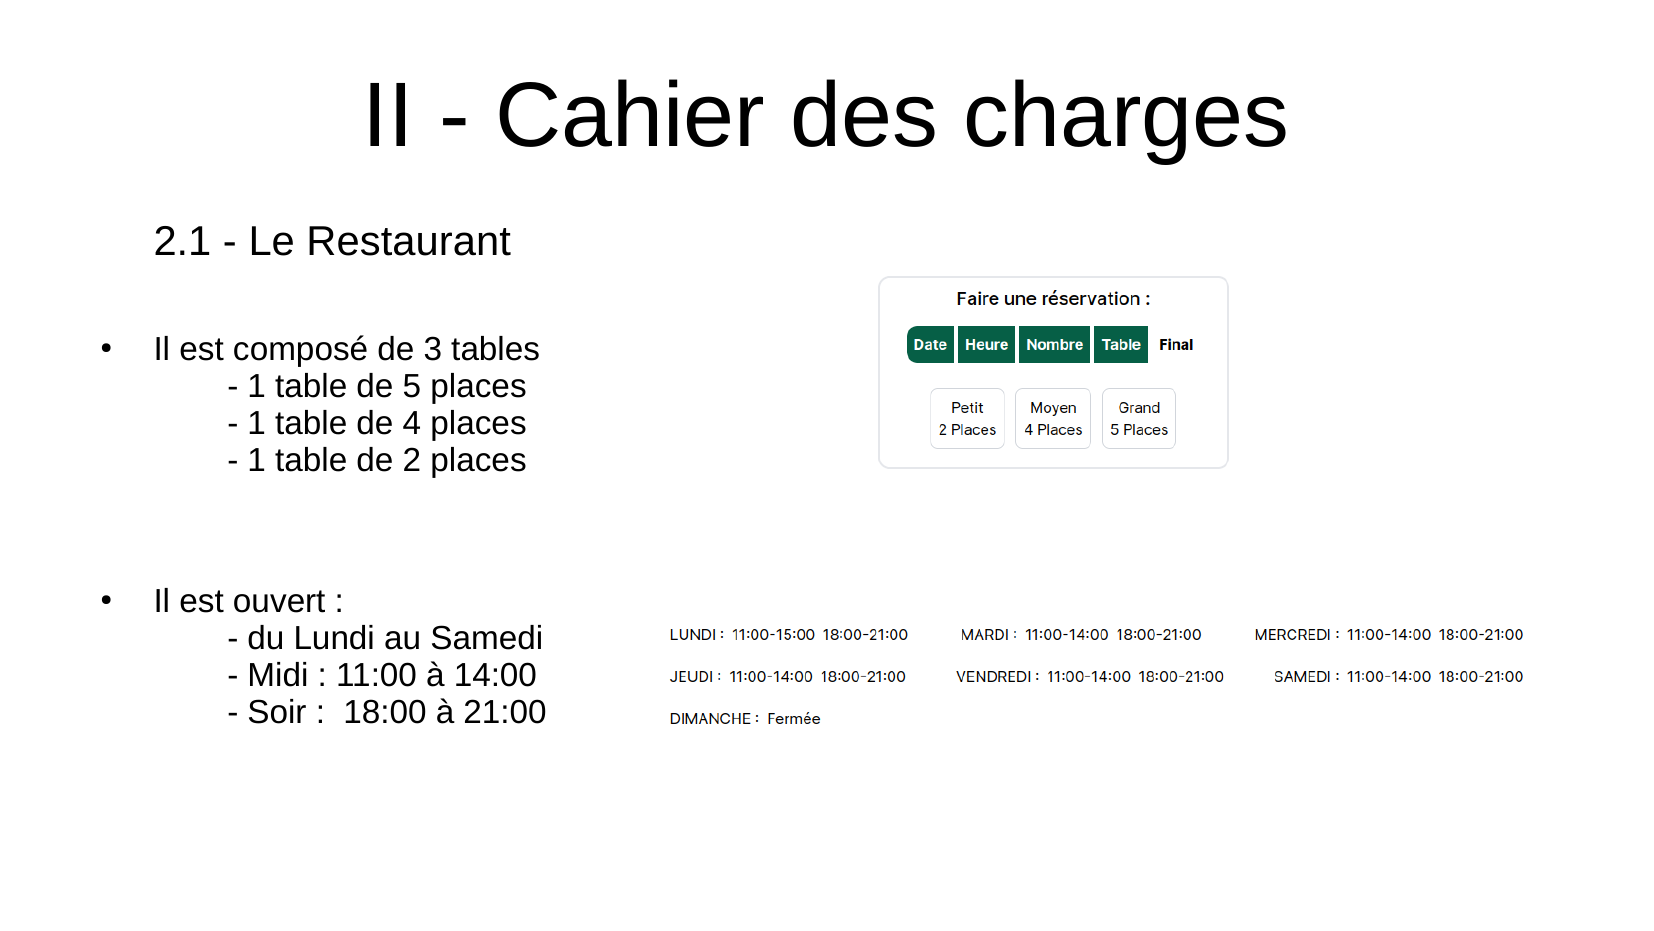

# II - Cahier des charges
2.1 - Le Restaurant
Il est composé de 3 tables
	- 1 table de 5 places
	- 1 table de 4 places
	- 1 table de 2 places
Il est ouvert :
 	- du Lundi au Samedi
	- Midi : 11:00 à 14:00
	- Soir : 18:00 à 21:00